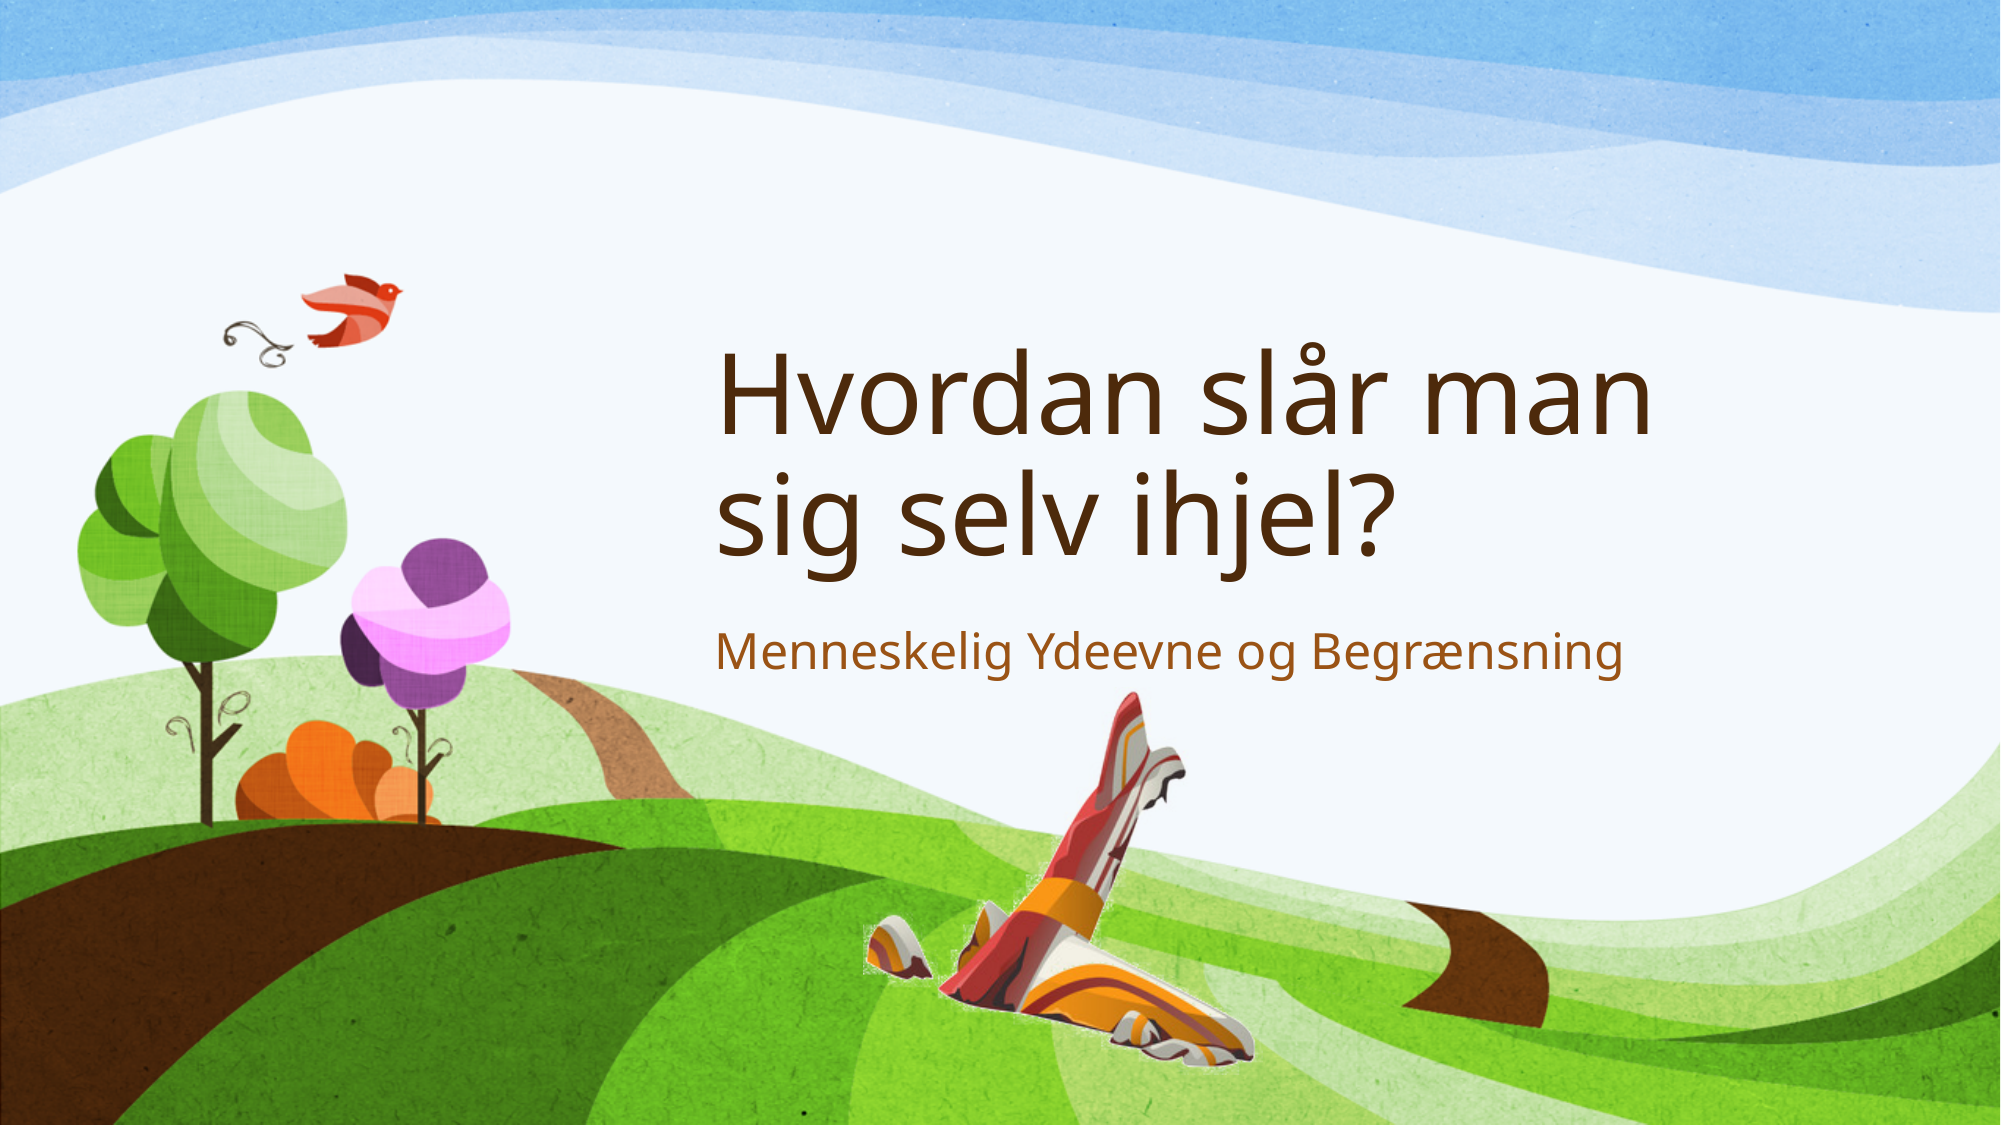

# Hvordan slår man sig selv ihjel?
Menneskelig Ydeevne og Begrænsning